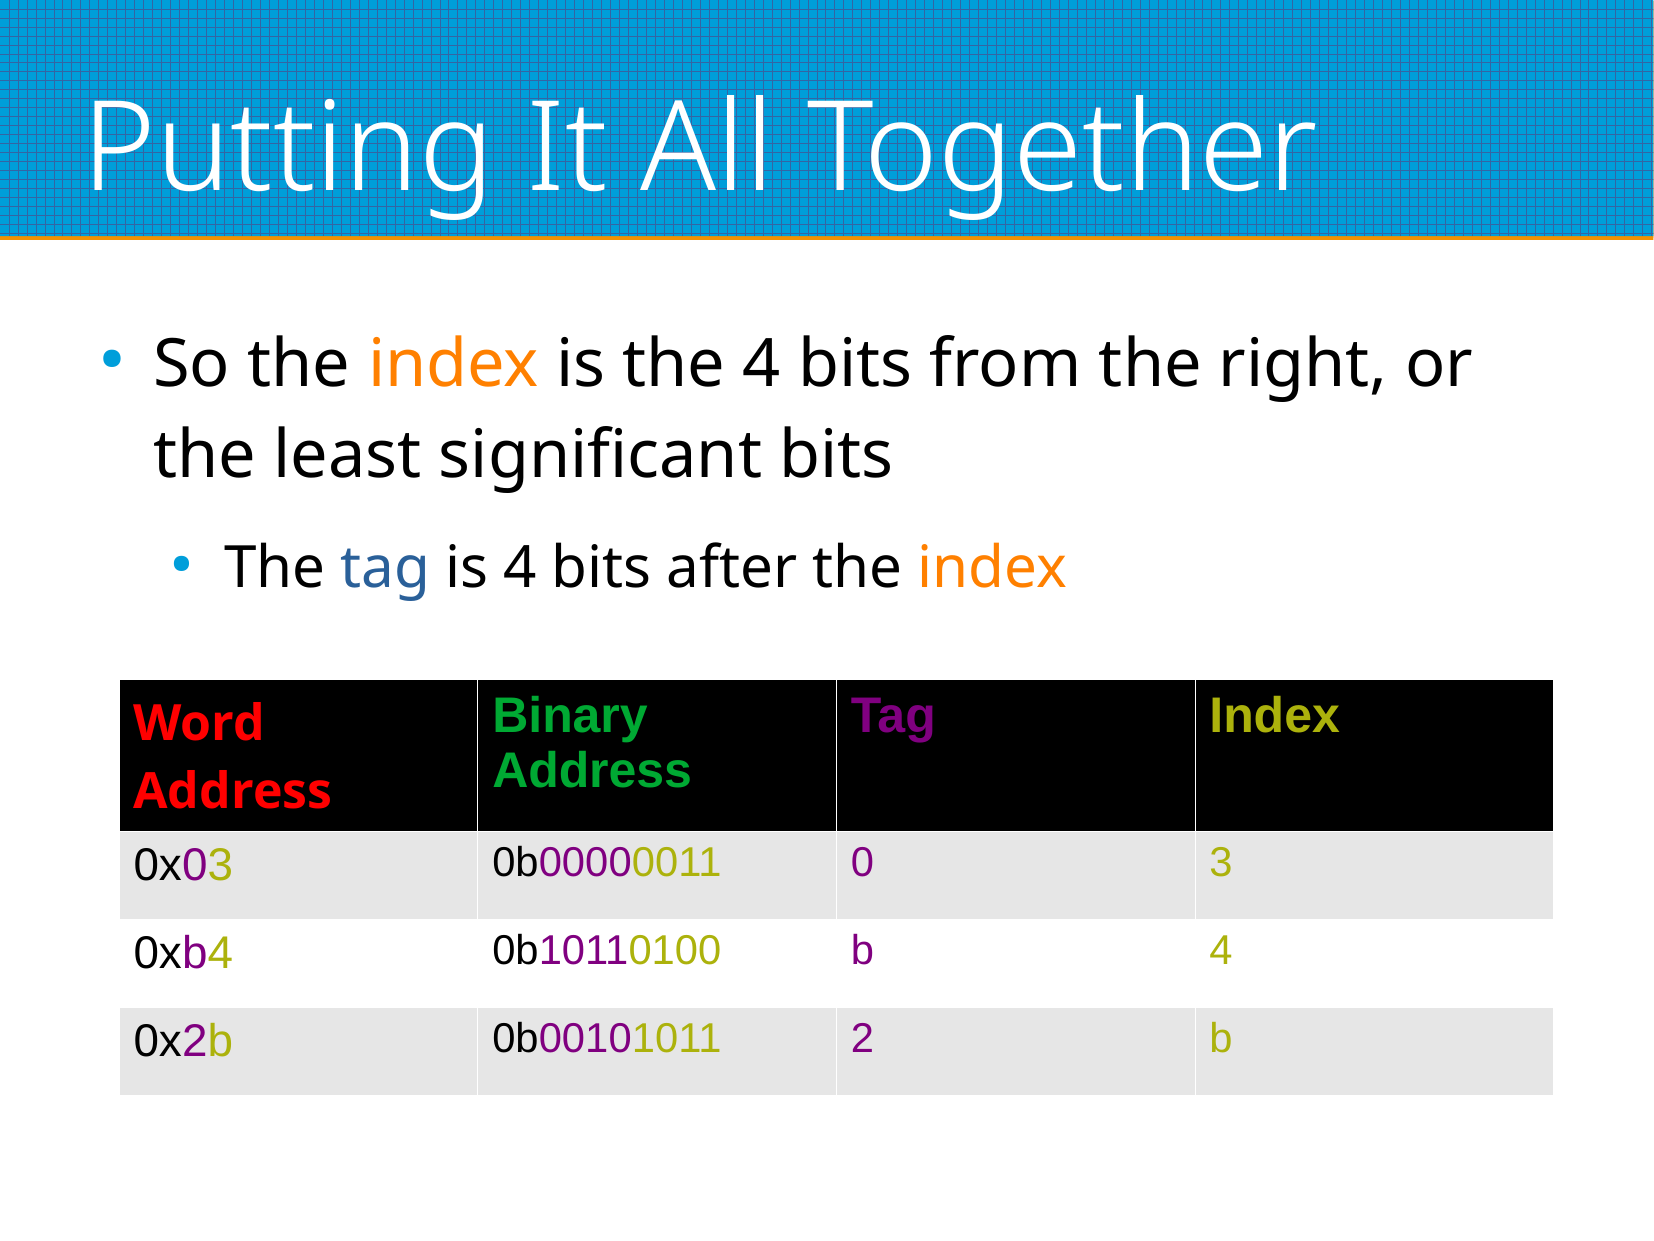

# Putting It All Together
So the index is the 4 bits from the right, or the least significant bits
The tag is 4 bits after the index
| Word Address | Binary Address | Tag | Index |
| --- | --- | --- | --- |
| 0x03 | 0b00000011 | 0 | 3 |
| 0xb4 | 0b10110100 | b | 4 |
| 0x2b | 0b00101011 | 2 | b |